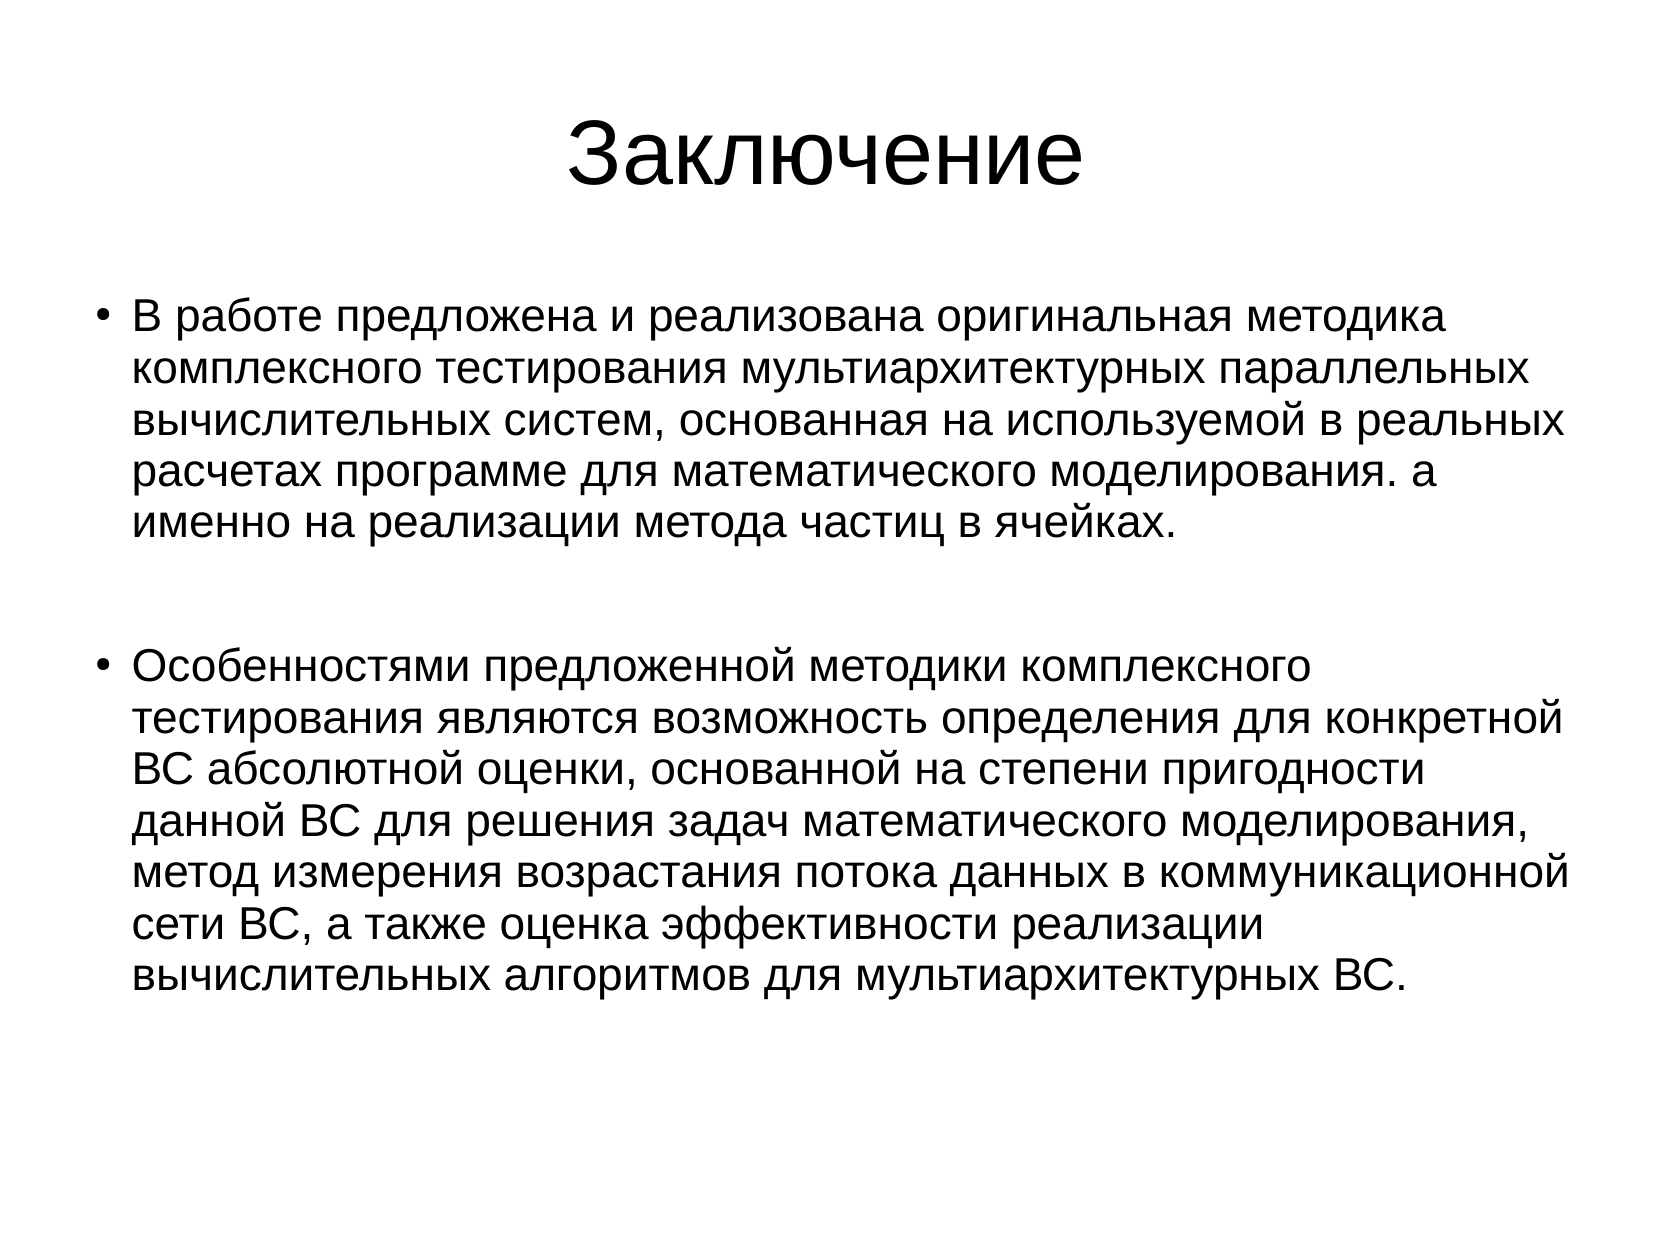

# Заключение
В работе предложена и реализована оригинальная методика комплексного тестирования мультиархитектурных параллельных вычислительных систем, основанная на используемой в реальных расчетах программе для математического моделирования. а именно на реализации метода частиц в ячейках.
Особенностями предложенной методики комплексного тестирования являются возможность определения для конкретной ВС абсолютной оценки, основанной на степени пригодности данной ВС для решения задач математического моделирования, метод измерения возрастания потока данных в коммуникационной сети ВС, а также оценка эффективности реализации вычислительных алгоритмов для мультиархитектурных ВС.